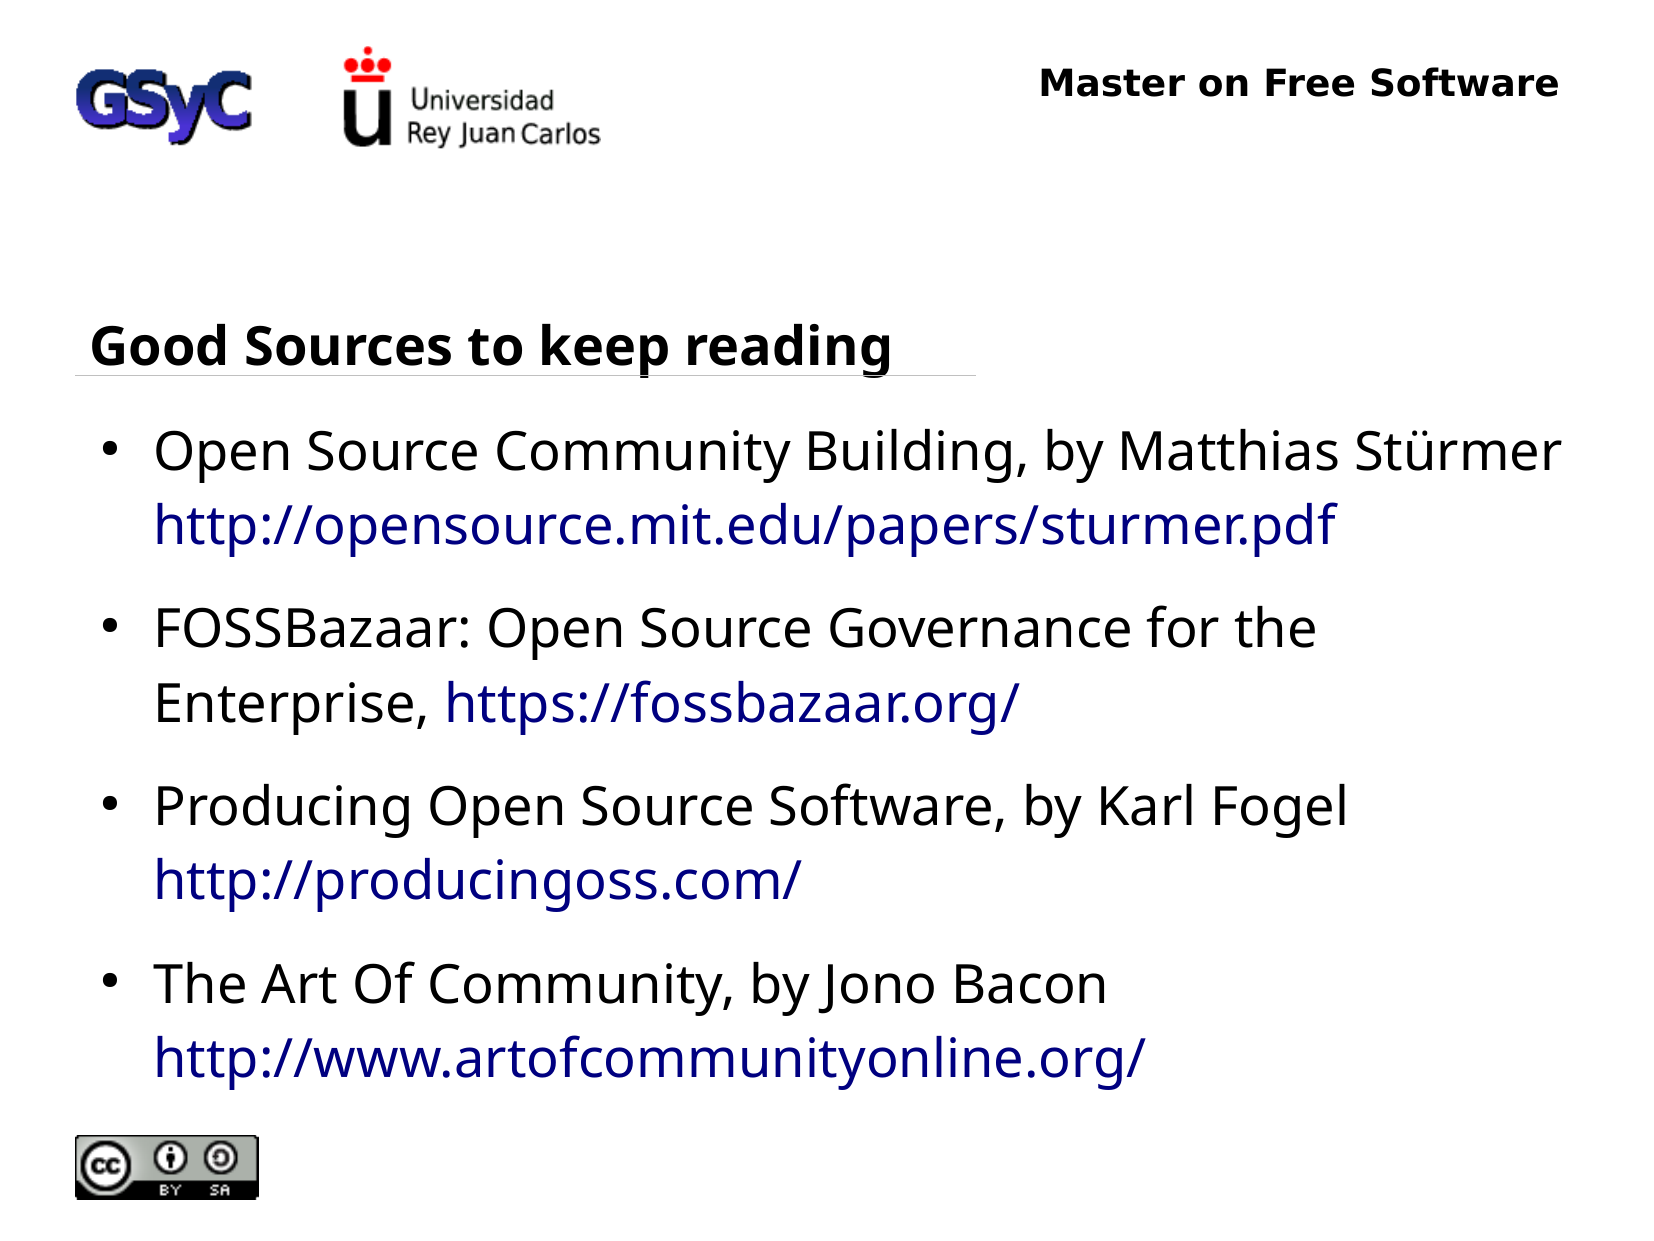

Good Sources to keep reading
# Open Source Community Building, by Matthias Stürmer http://opensource.mit.edu/papers/sturmer.pdf
FOSSBazaar: Open Source Governance for the Enterprise, https://fossbazaar.org/
Producing Open Source Software, by Karl Fogel http://producingoss.com/
The Art Of Community, by Jono Bacon http://www.artofcommunityonline.org/